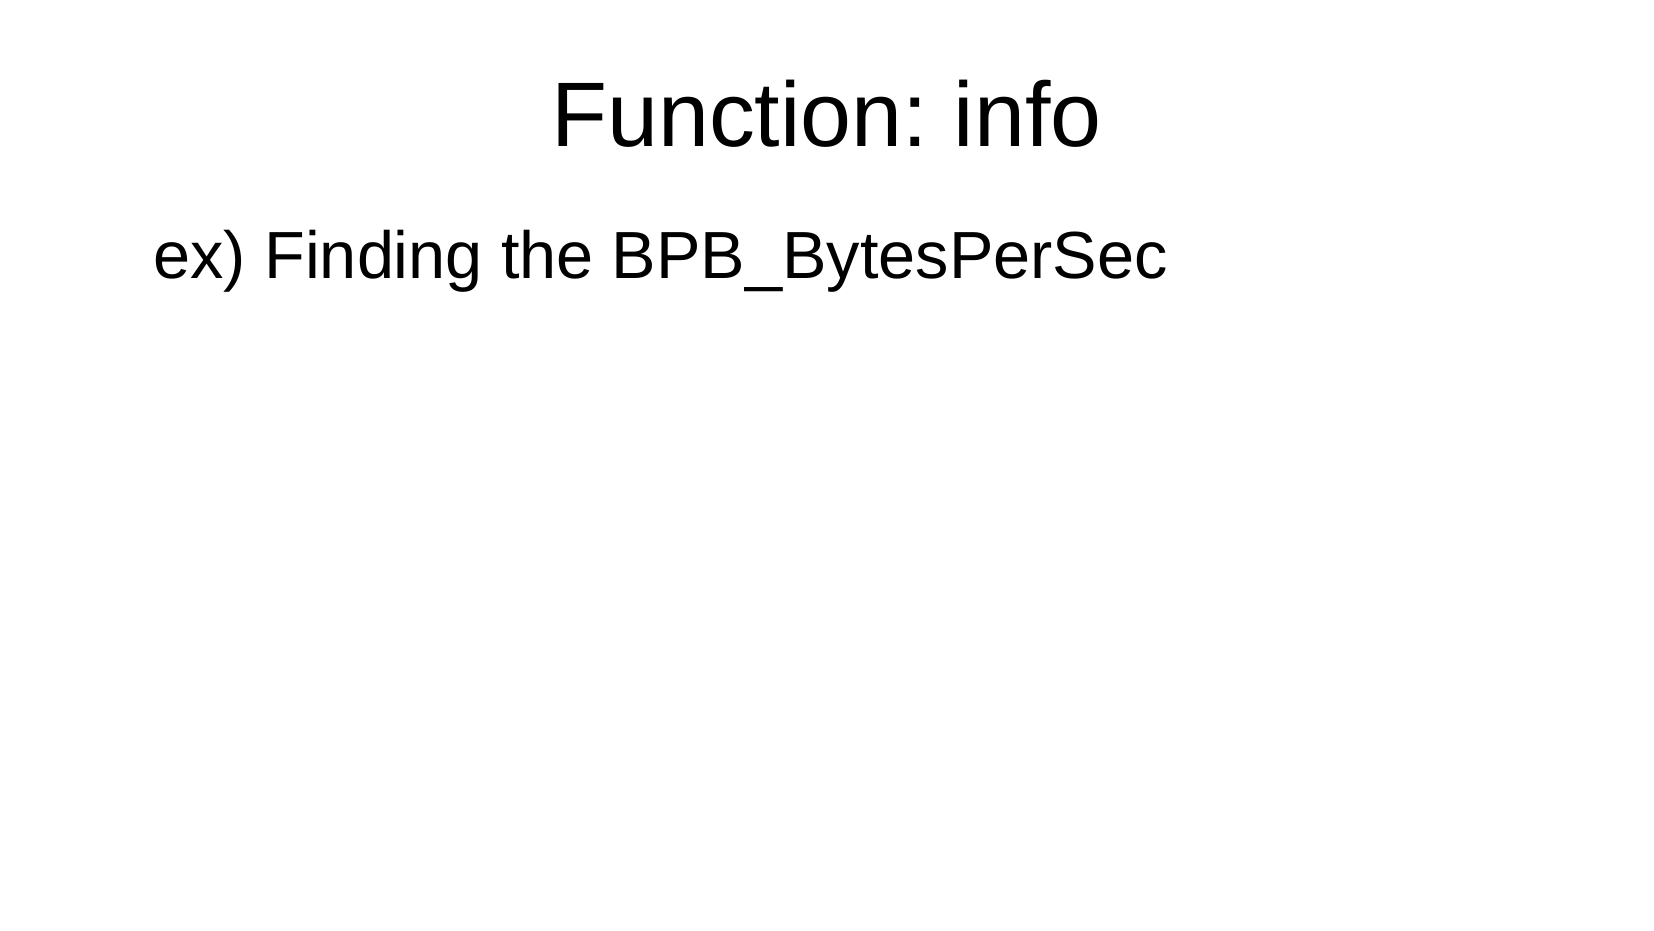

# Function: info
ex) Finding the BPB_BytesPerSec